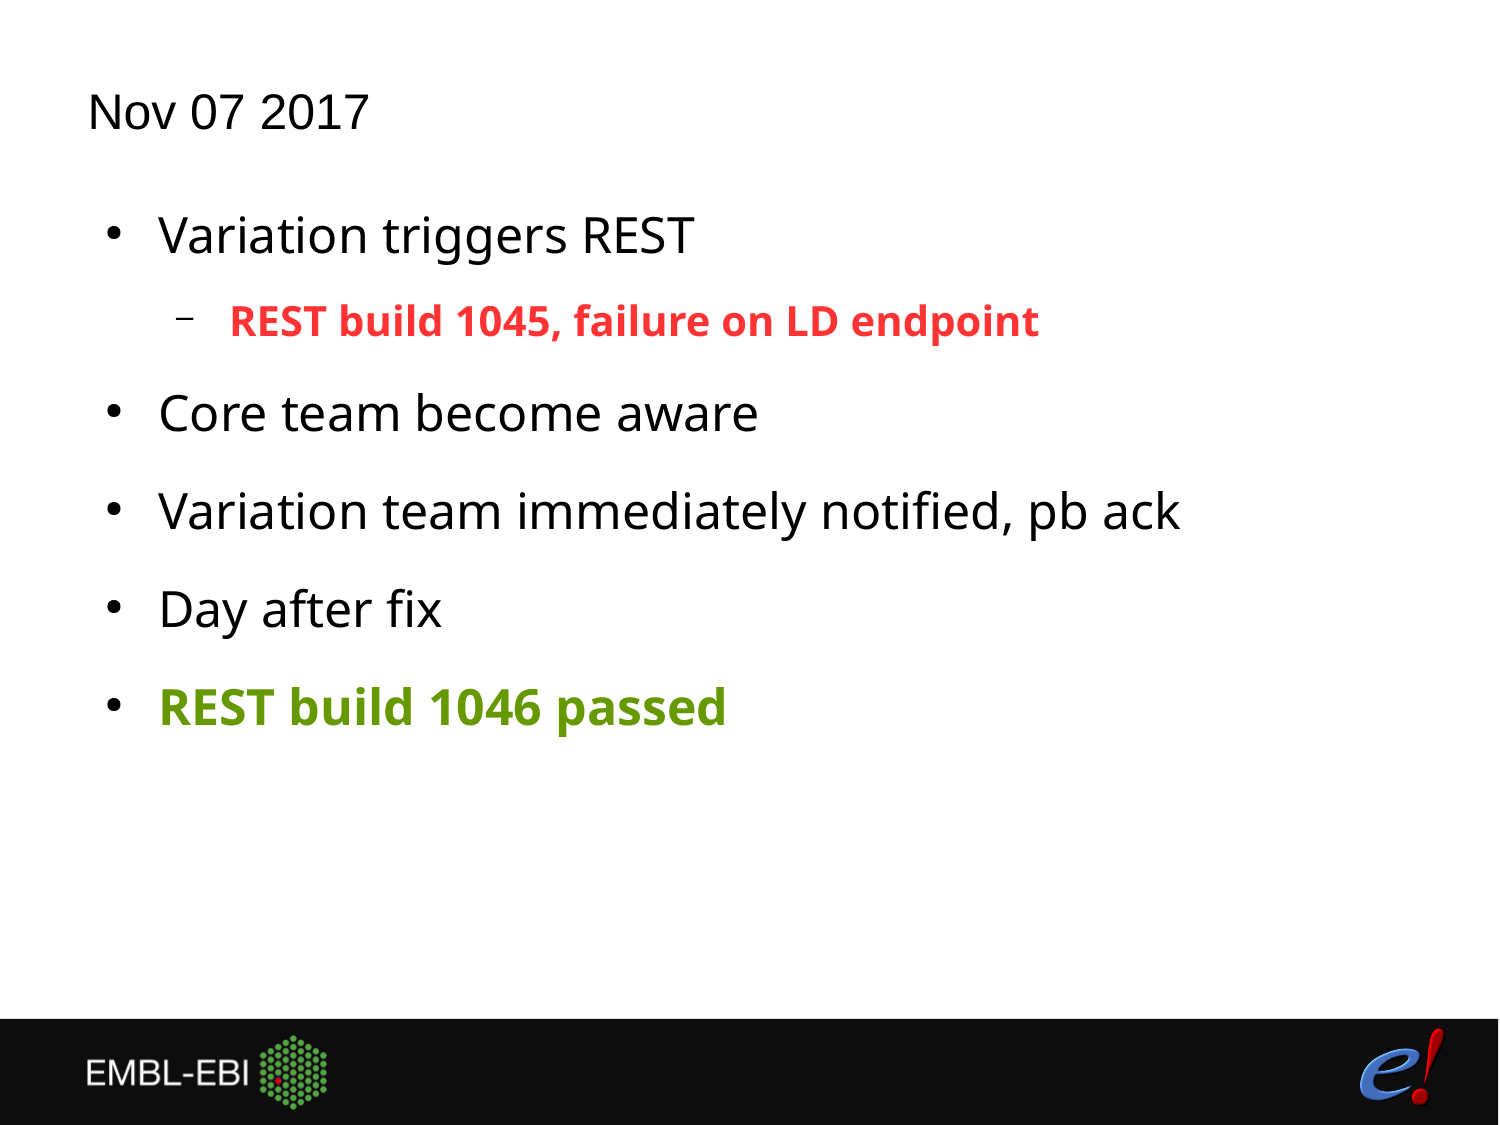

# Nov 07 2017
Variation triggers REST
REST build 1045, failure on LD endpoint
Core team become aware
Variation team immediately notified, pb ack
Day after fix
REST build 1046 passed